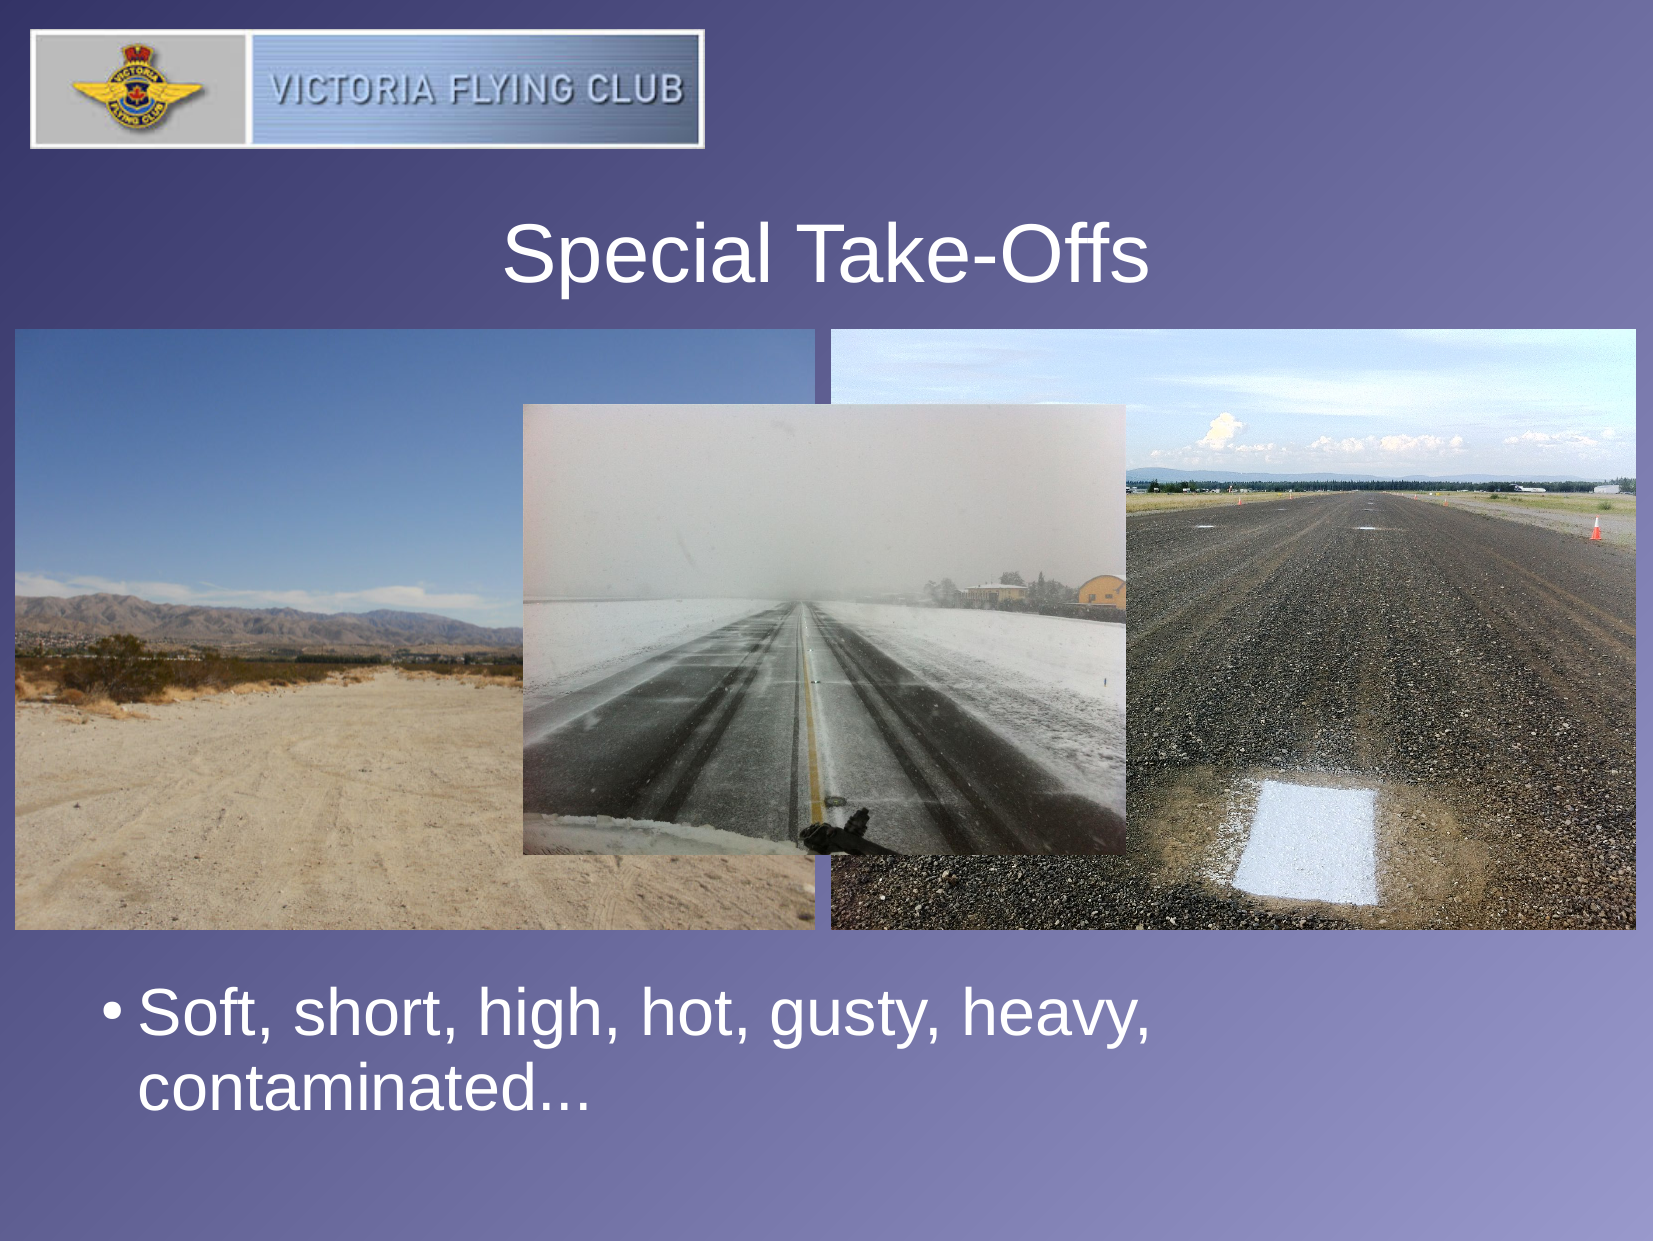

# Special Take-Offs
Soft, short, high, hot, gusty, heavy, contaminated...